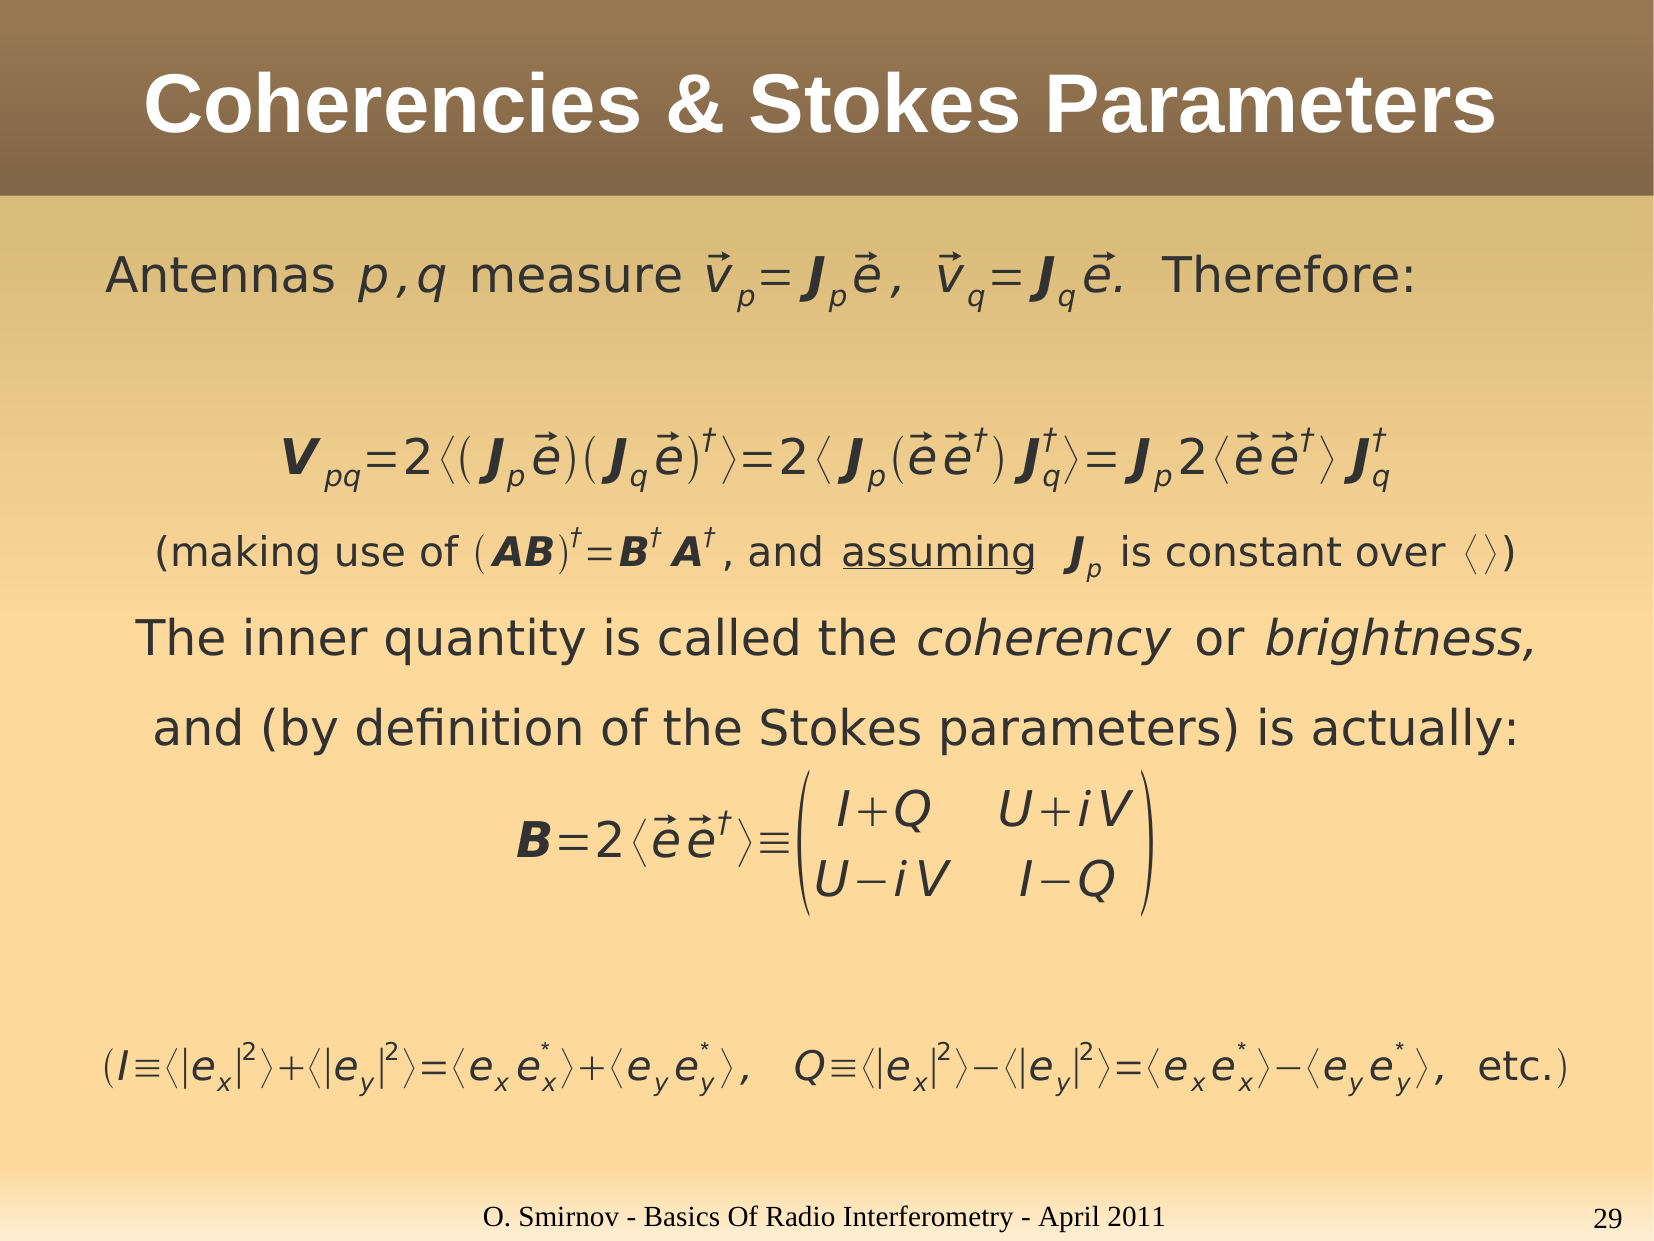

# Coherencies & Stokes Parameters
O. Smirnov - Basics Of Radio Interferometry - April 2011
29